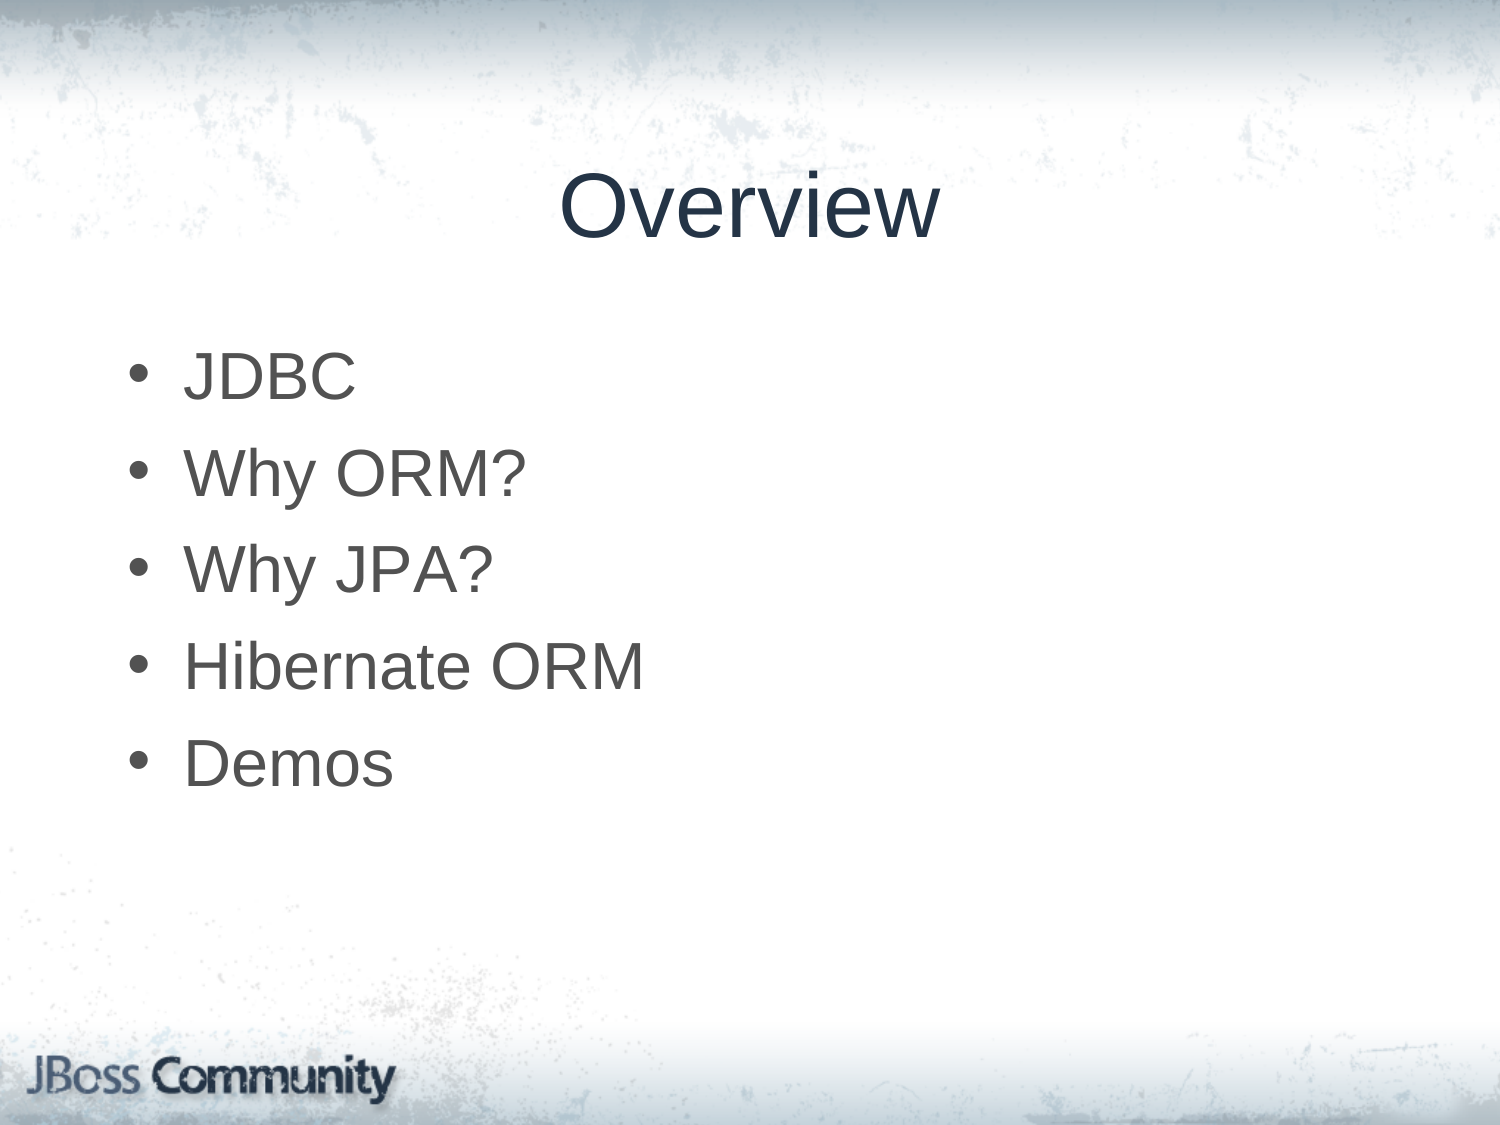

# Overview
JDBC
Why ORM?
Why JPA?
Hibernate ORM
Demos